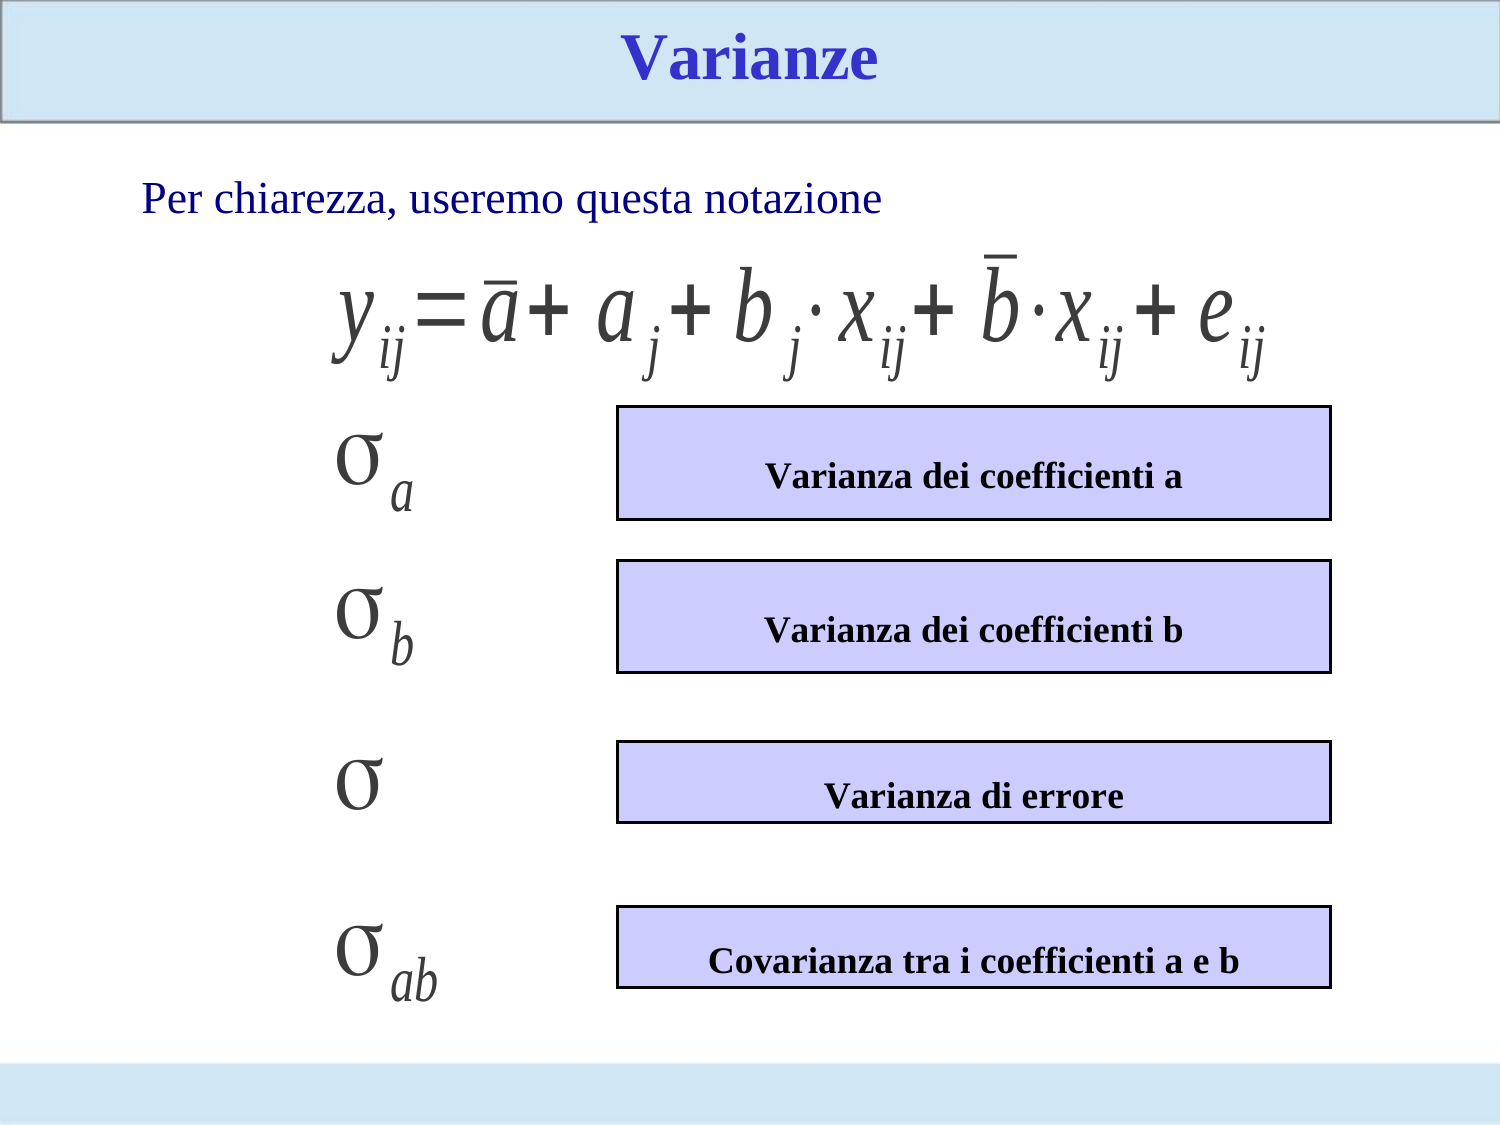

# Varianze
Per chiarezza, useremo questa notazione
Varianza dei coefficienti a
Varianza dei coefficienti b
Varianza di errore
Covarianza tra i coefficienti a e b
88